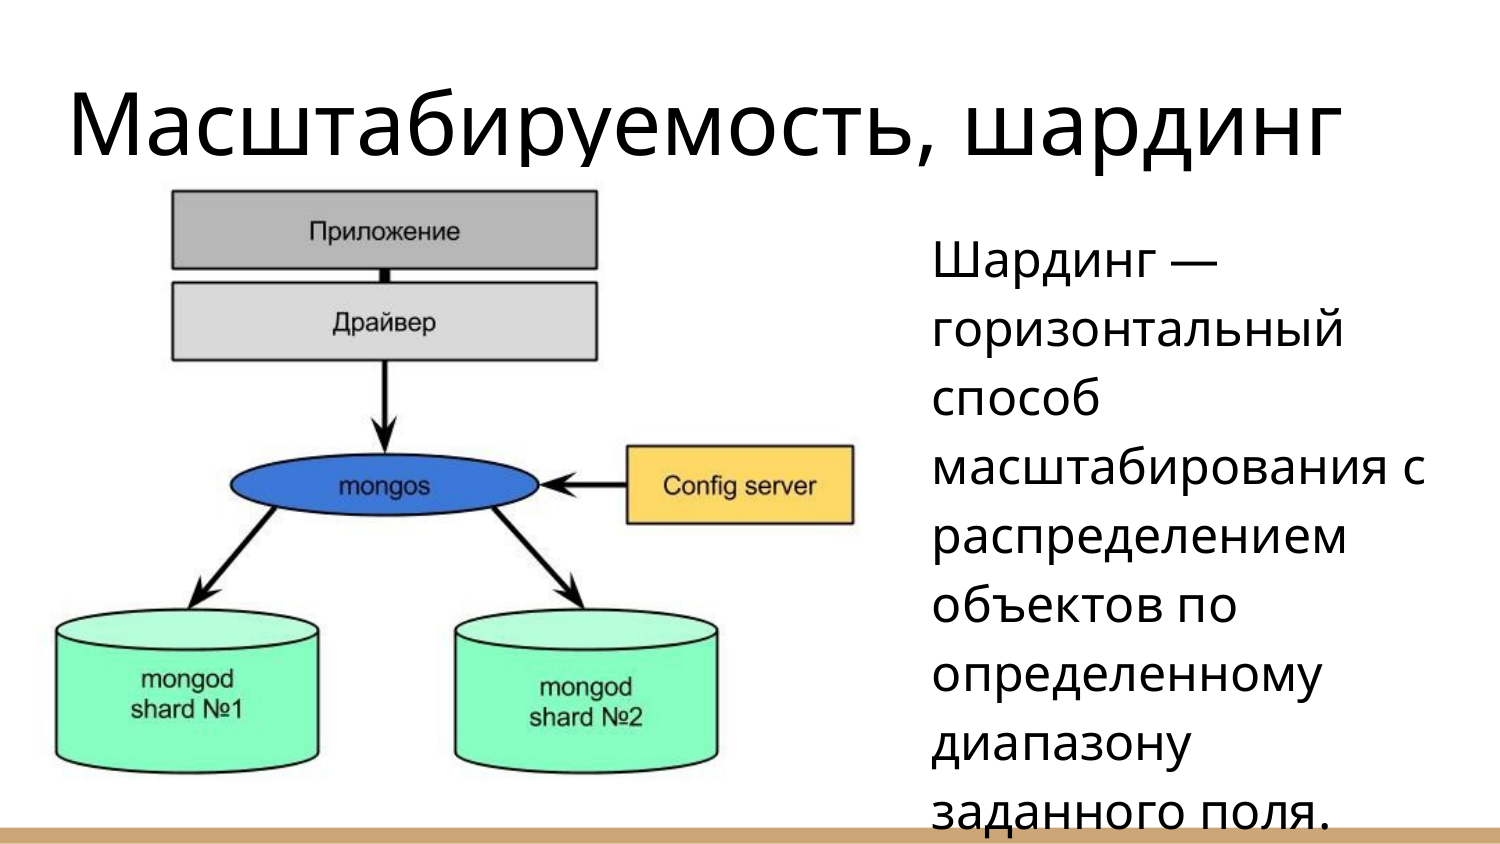

# Масштабируемость, шардинг
Шардинг — горизонтальный способ масштабирования с распределением объектов по определенному диапазону заданного поля.